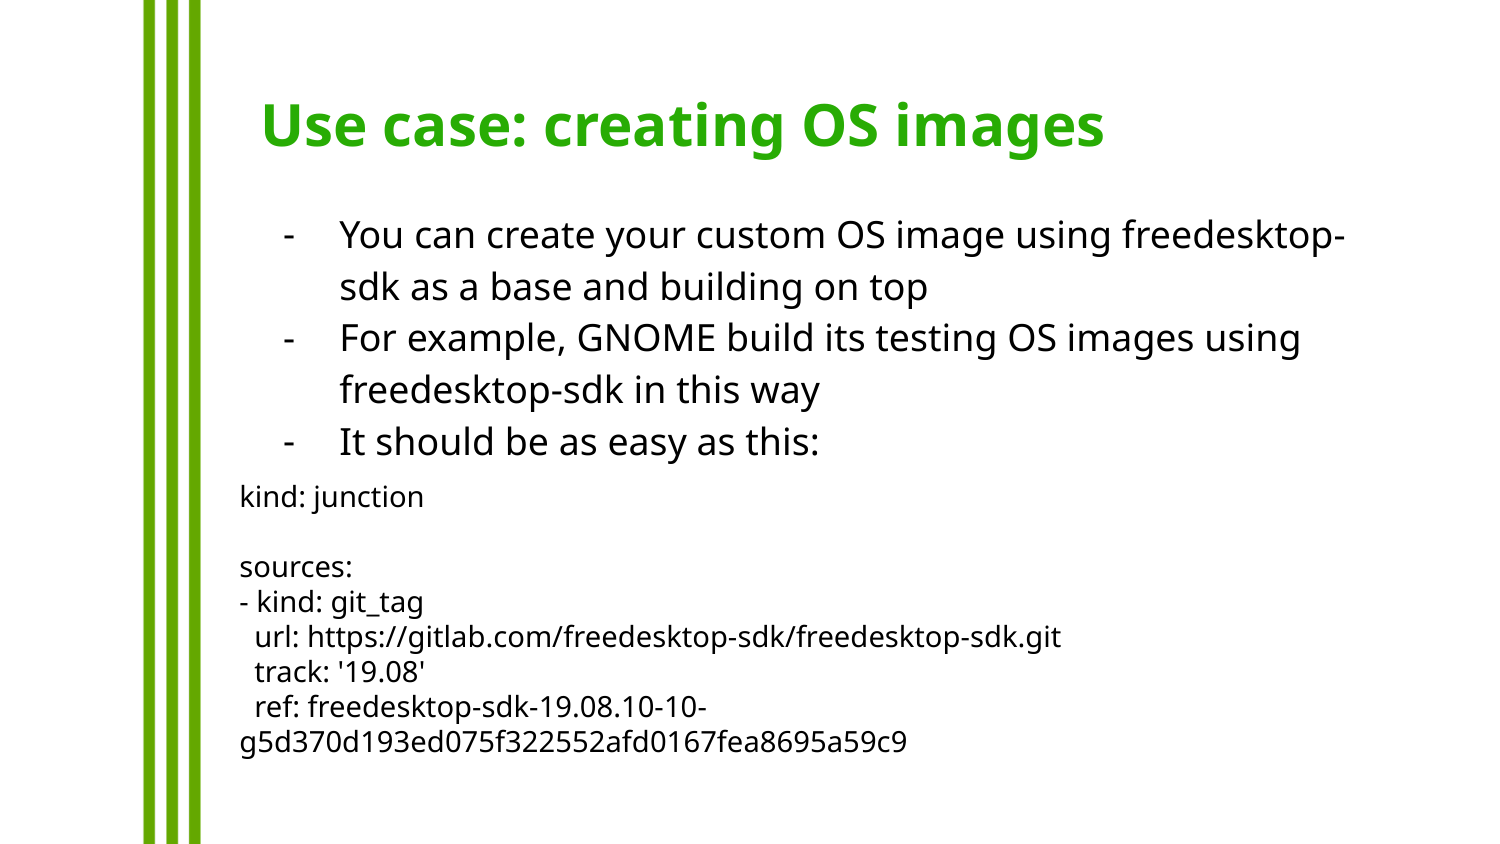

# Use case: creating OS images
You can create your custom OS image using freedesktop-sdk as a base and building on top
For example, GNOME build its testing OS images using freedesktop-sdk in this way
It should be as easy as this:
kind: junction
sources:
- kind: git_tag
 url: https://gitlab.com/freedesktop-sdk/freedesktop-sdk.git
 track: '19.08'
 ref: freedesktop-sdk-19.08.10-10-g5d370d193ed075f322552afd0167fea8695a59c9